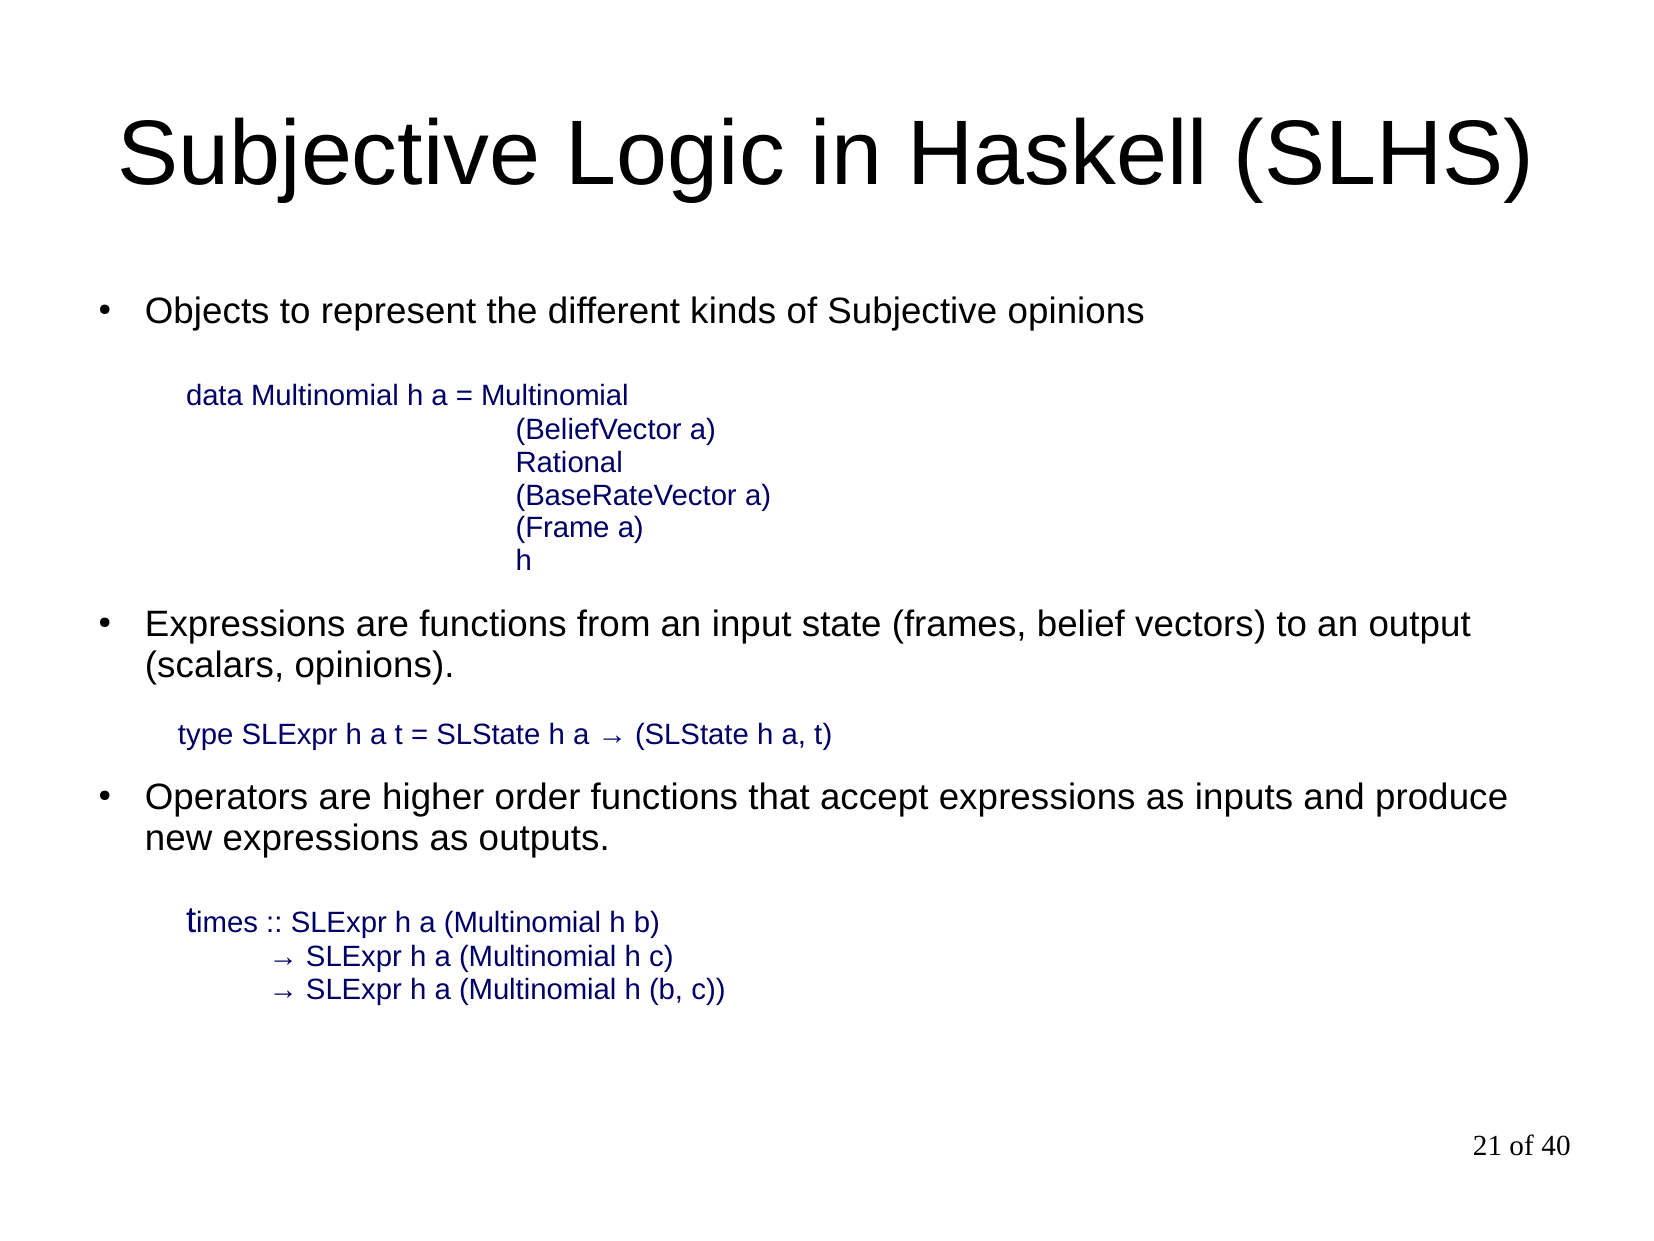

# Subjective Logic in Haskell (SLHS)
Objects to represent the different kinds of Subjective opinions
 data Multinomial h a = Multinomial
 (BeliefVector a)
 Rational
 (BaseRateVector a)
 (Frame a)
 h
Expressions are functions from an input state (frames, belief vectors) to an output (scalars, opinions).
 type SLExpr h a t = SLState h a → (SLState h a, t)
Operators are higher order functions that accept expressions as inputs and produce new expressions as outputs.
 times :: SLExpr h a (Multinomial h b)
 → SLExpr h a (Multinomial h c)
 → SLExpr h a (Multinomial h (b, c))
21